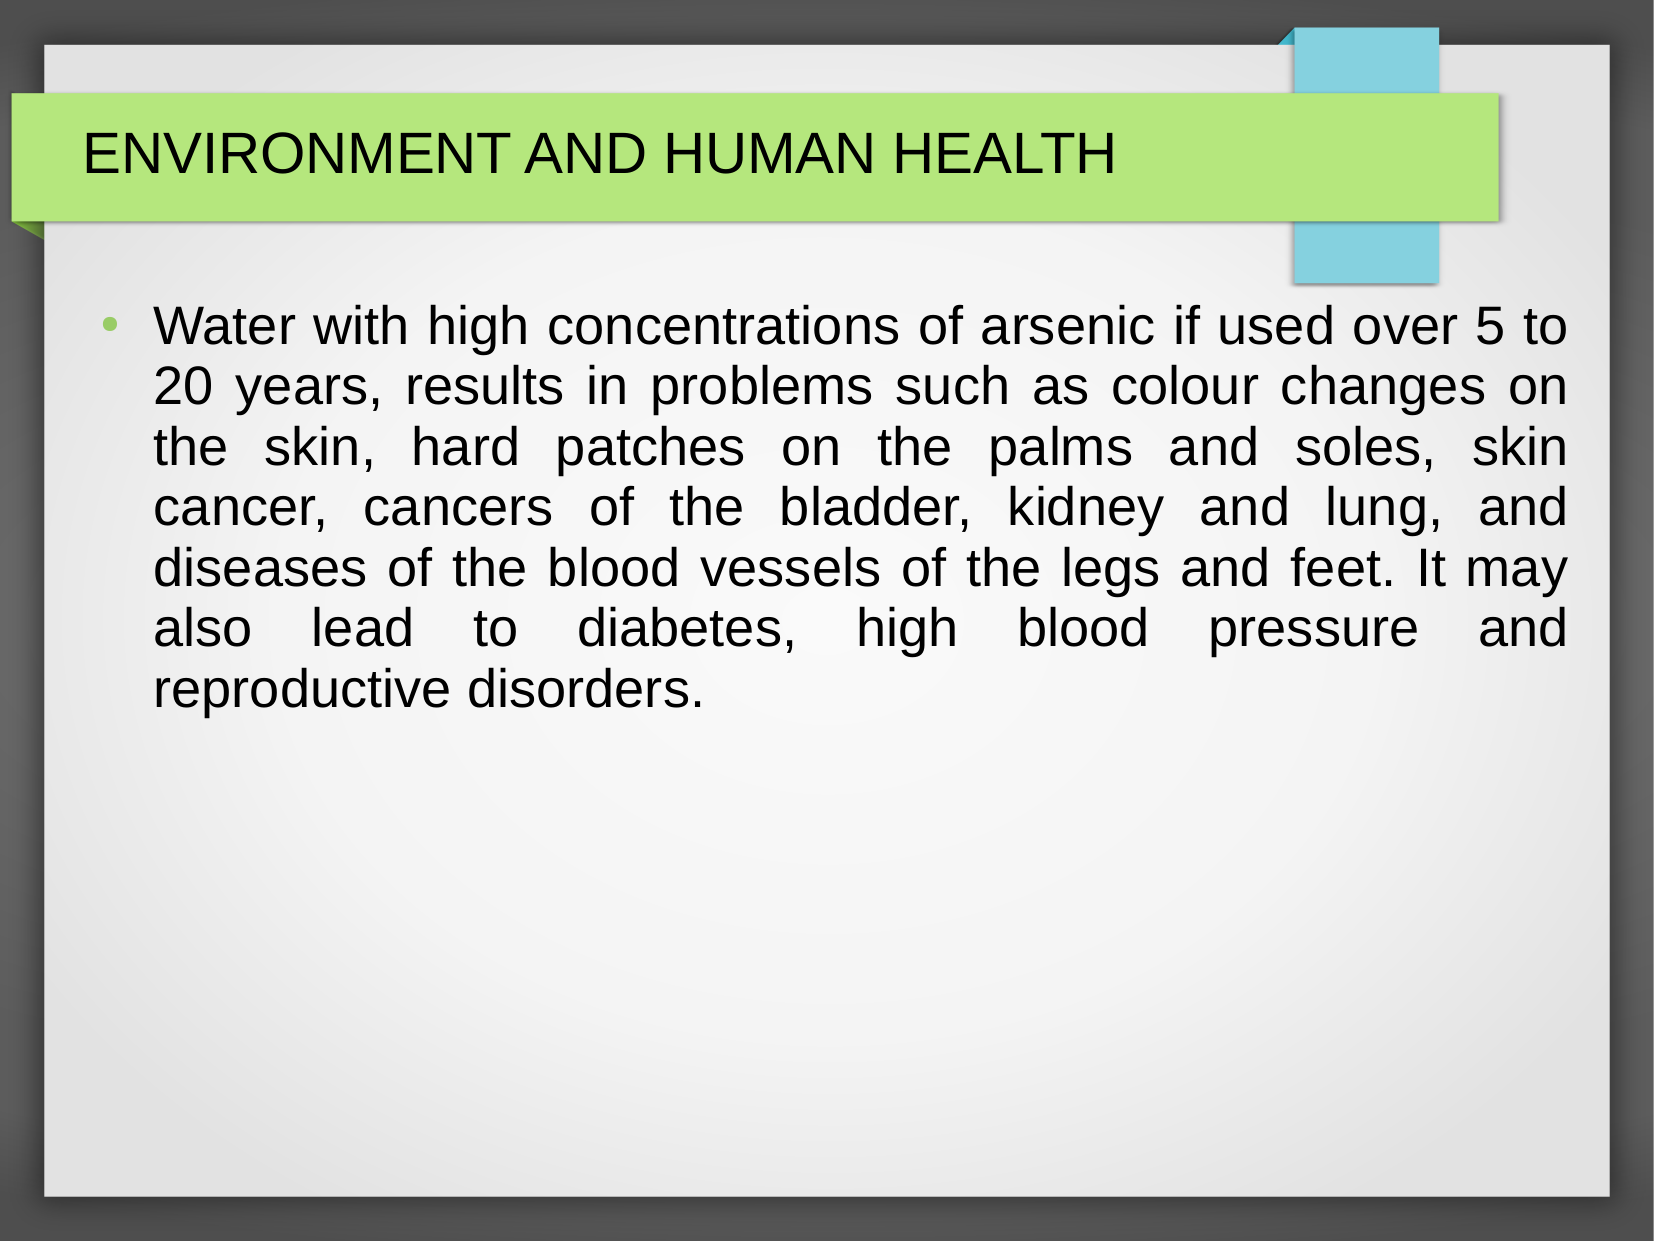

# ENVIRONMENT AND HUMAN HEALTH
Water with high concentrations of arsenic if used over 5 to 20 years, results in problems such as colour changes on the skin, hard patches on the palms and soles, skin cancer, cancers of the bladder, kidney and lung, and diseases of the blood vessels of the legs and feet. It may also lead to diabetes, high blood pressure and reproductive disorders.